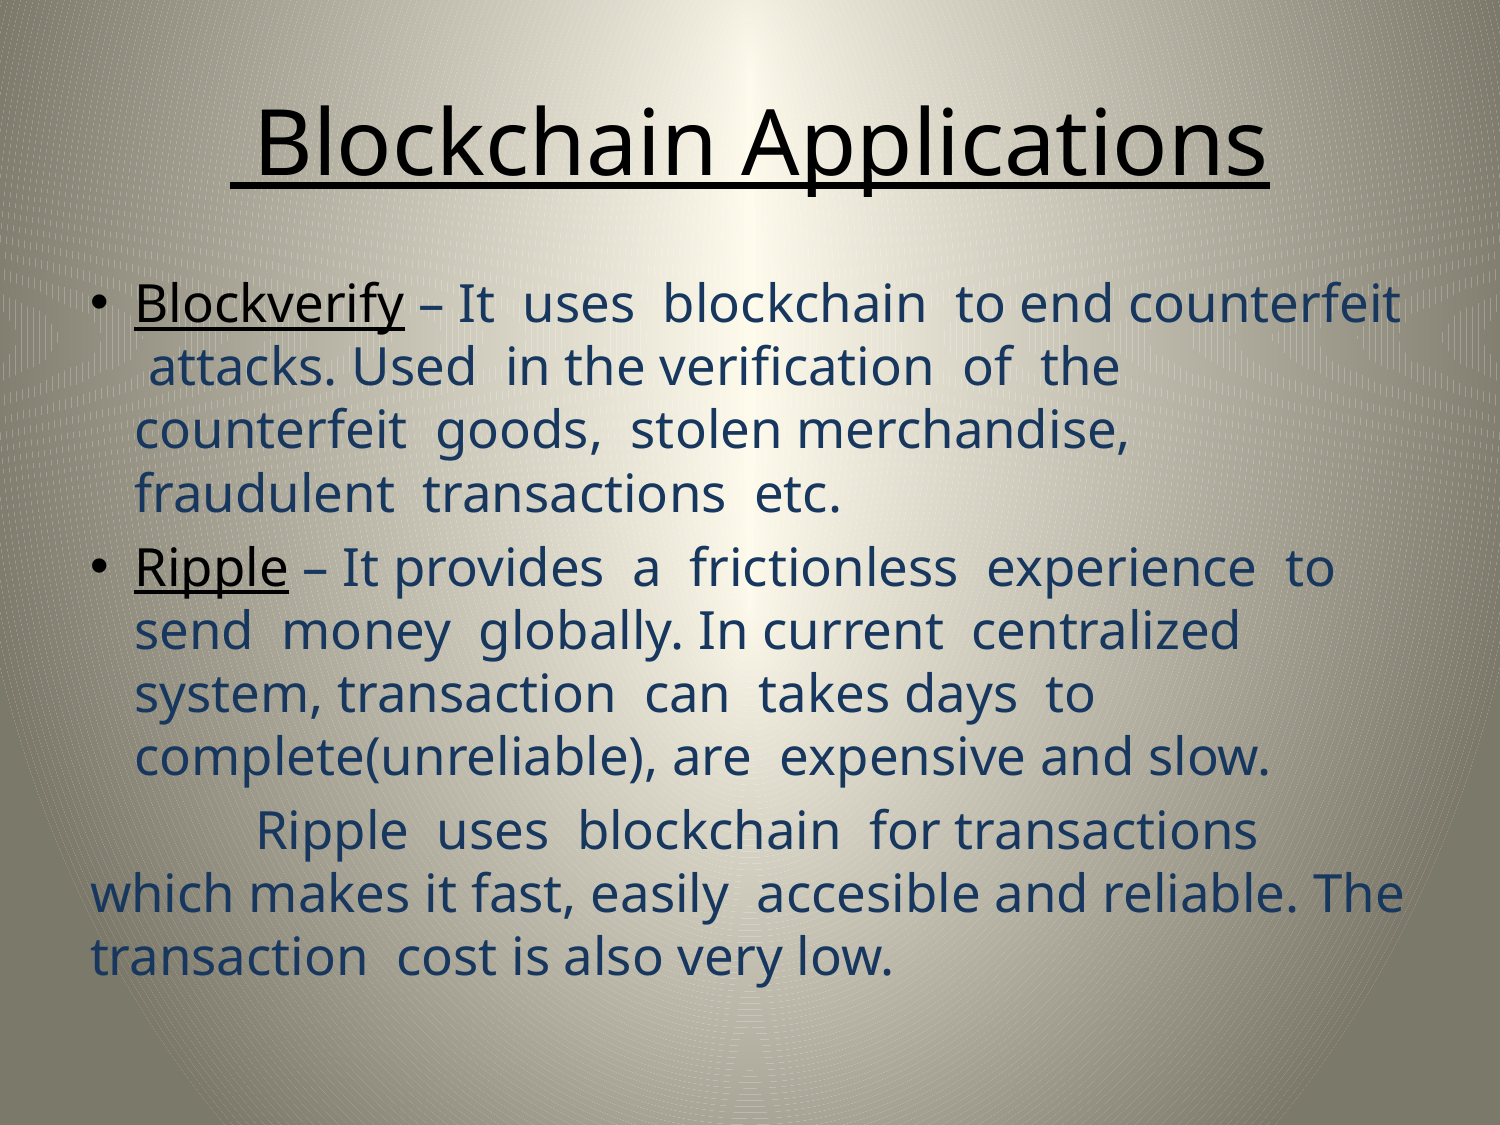

# Blockchain Applications
Blockverify – It uses blockchain to end counterfeit attacks. Used in the verification of the counterfeit goods, stolen merchandise, fraudulent transactions etc.
Ripple – It provides a frictionless experience to send money globally. In current centralized system, transaction can takes days to complete(unreliable), are expensive and slow.
 Ripple uses blockchain for transactions which makes it fast, easily accesible and reliable. The transaction cost is also very low.